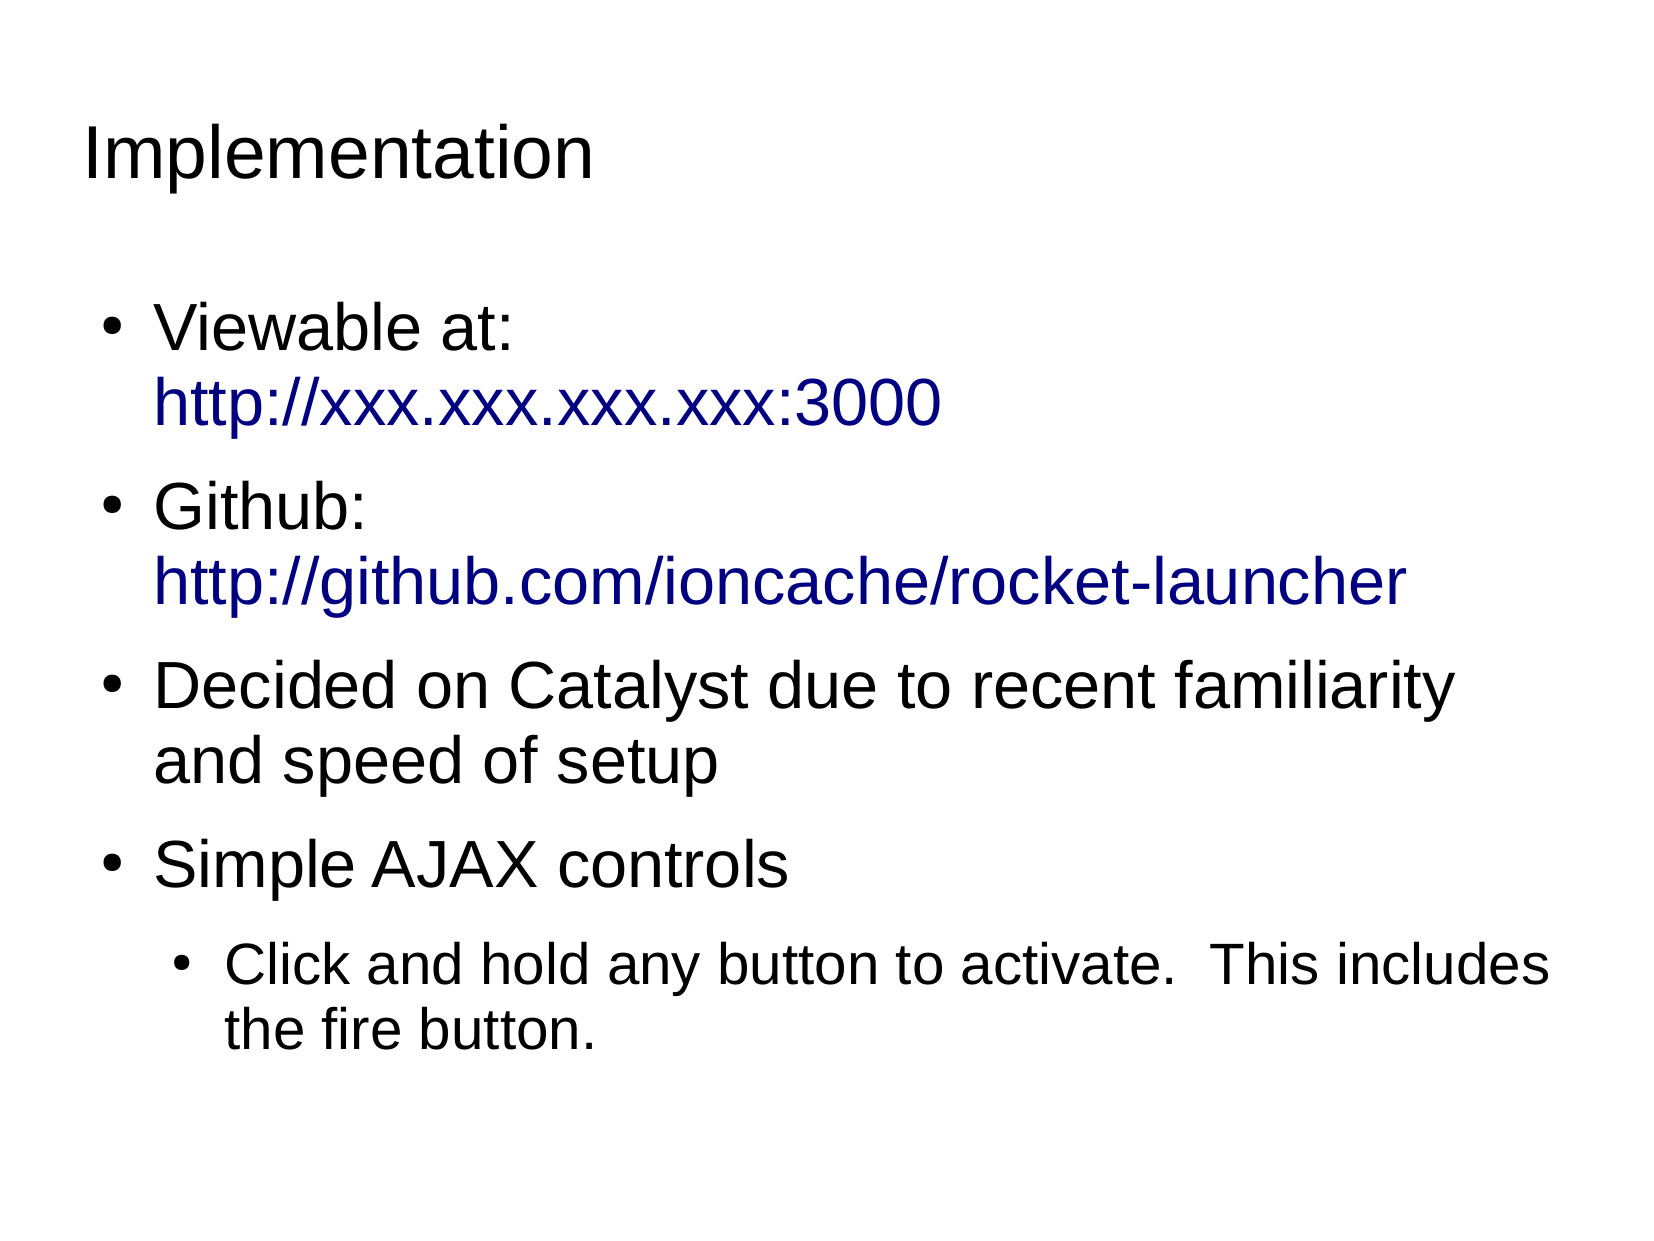

# Implementation
Viewable at:
http://xxx.xxx.xxx.xxx:3000
Github:
http://github.com/ioncache/rocket-launcher
Decided on Catalyst due to recent familiarity and speed of setup
Simple AJAX controls
Click and hold any button to activate. This includes the fire button.